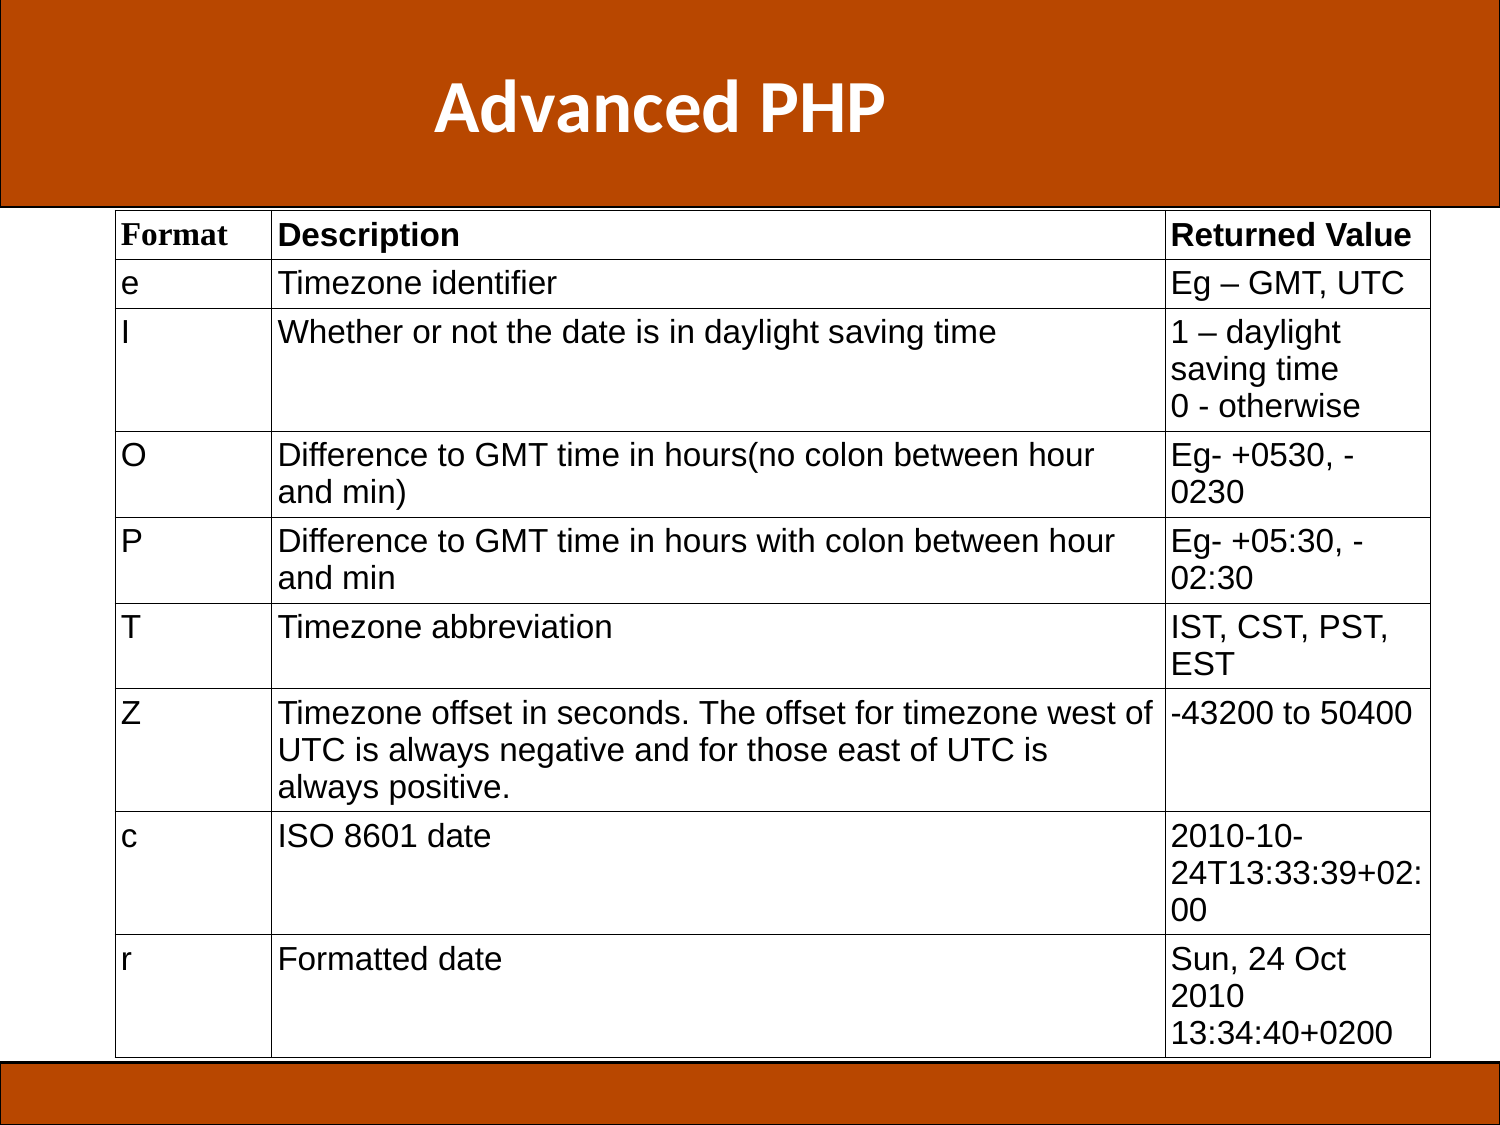

Advanced PHP
| Format | Description | Returned Value |
| --- | --- | --- |
| e | Timezone identifier | Eg – GMT, UTC |
| I | Whether or not the date is in daylight saving time | 1 – daylight saving time 0 - otherwise |
| O | Difference to GMT time in hours(no colon between hour and min) | Eg- +0530, -0230 |
| P | Difference to GMT time in hours with colon between hour and min | Eg- +05:30, -02:30 |
| T | Timezone abbreviation | IST, CST, PST, EST |
| Z | Timezone offset in seconds. The offset for timezone west of UTC is always negative and for those east of UTC is always positive. | -43200 to 50400 |
| c | ISO 8601 date | 2010-10-24T13:33:39+02:00 |
| r | Formatted date | Sun, 24 Oct 2010 13:34:40+0200 |